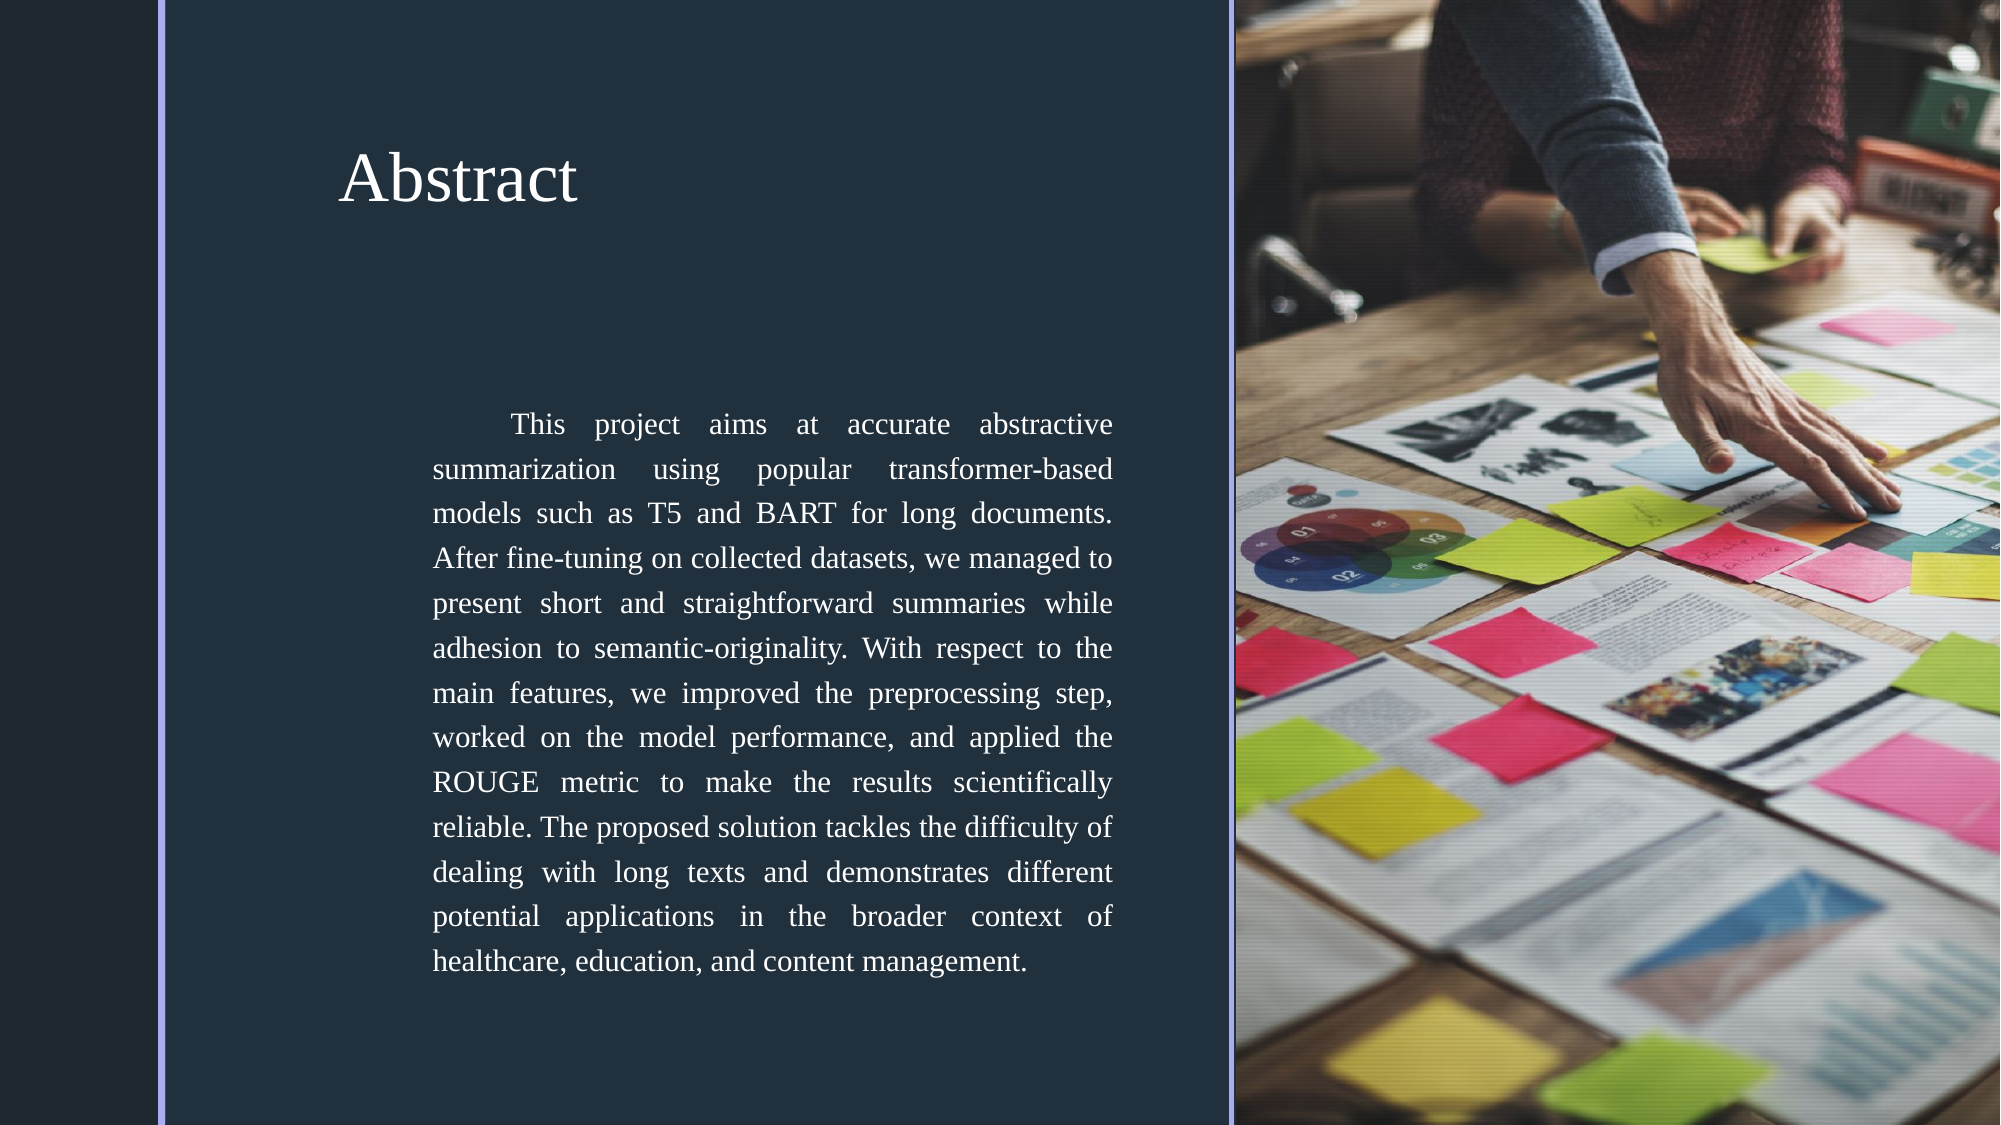

# Abstract
    This project aims at accurate abstractive summarization using popular transformer-based models such as T5 and BART for long documents. After fine-tuning on collected datasets, we managed to present short and straightforward summaries while adhesion to semantic-originality. With respect to the main features, we improved the preprocessing step, worked on the model performance, and applied the ROUGE metric to make the results scientifically reliable. The proposed solution tackles the difficulty of dealing with long texts and demonstrates different potential applications in the broader context of healthcare, education, and content management.